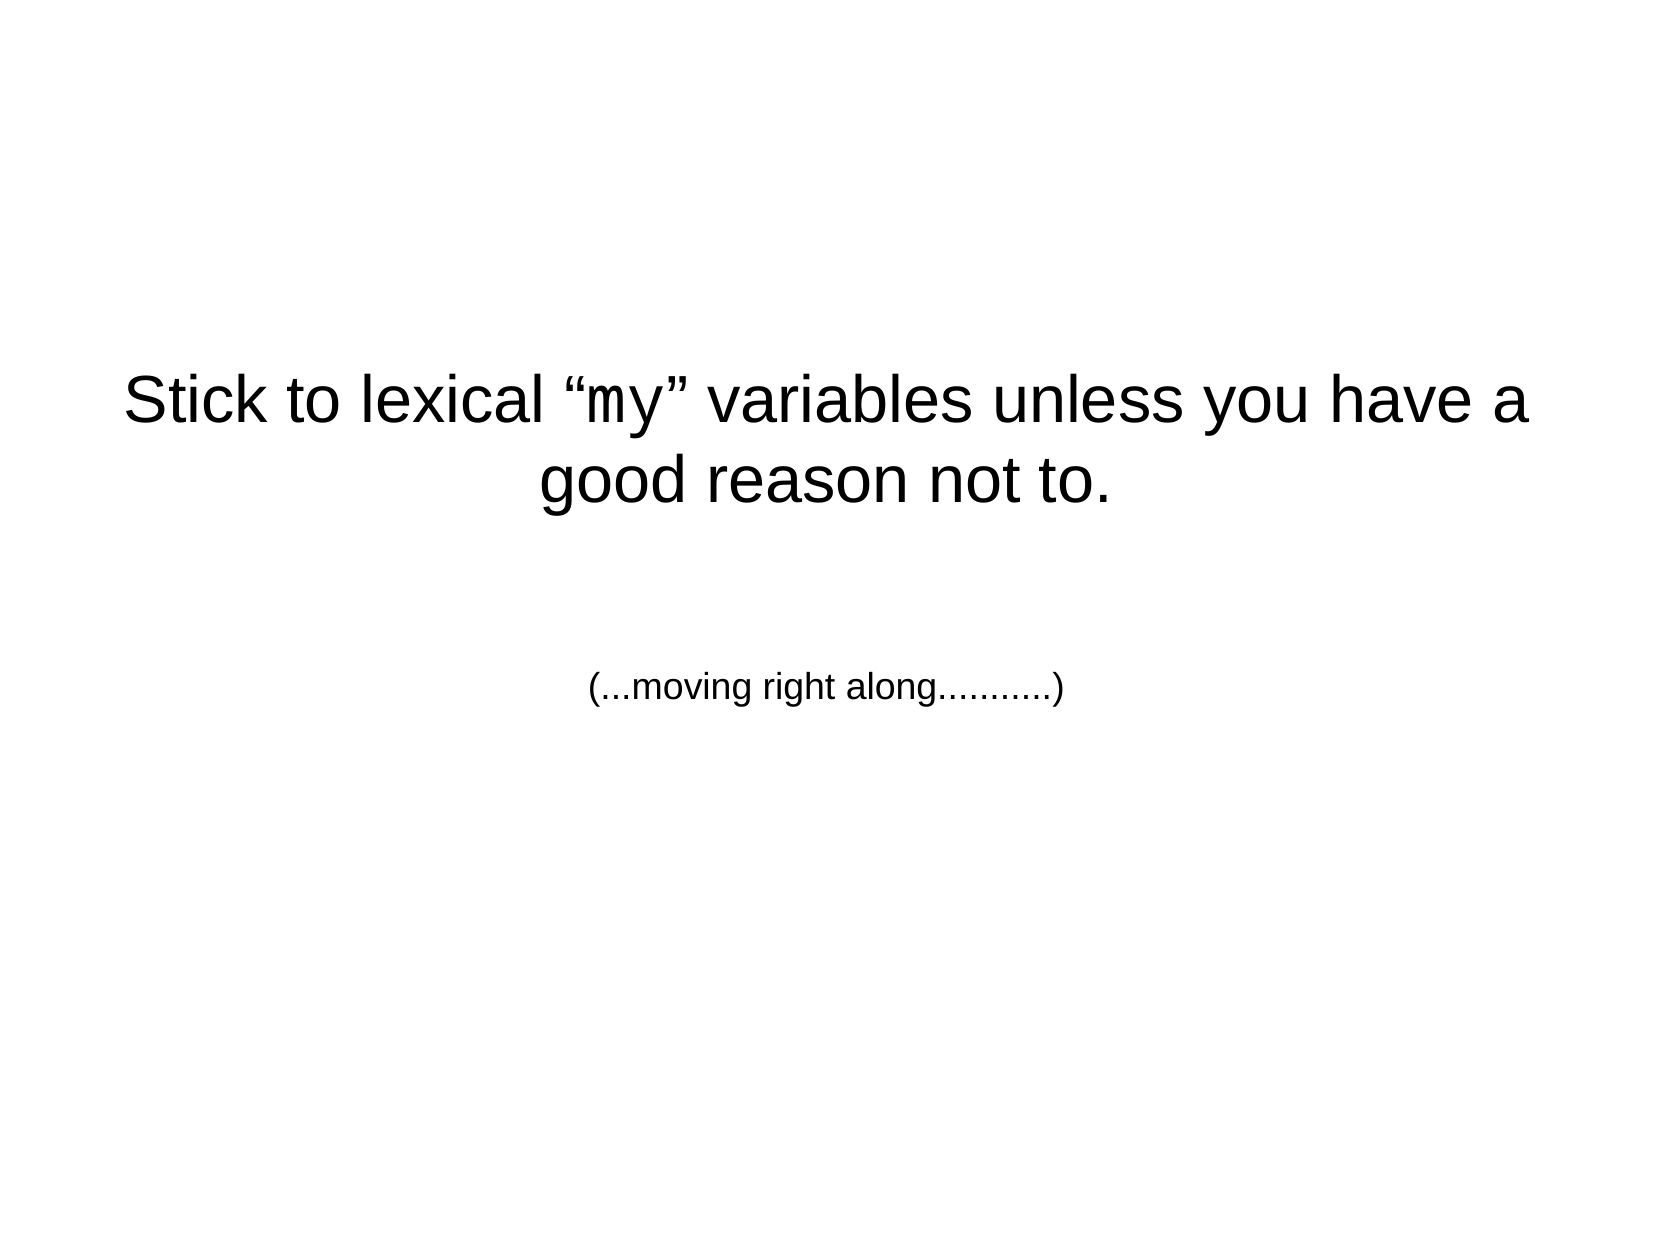

# Stick to lexical “my” variables unless you have a good reason not to.
(...moving right along...........)